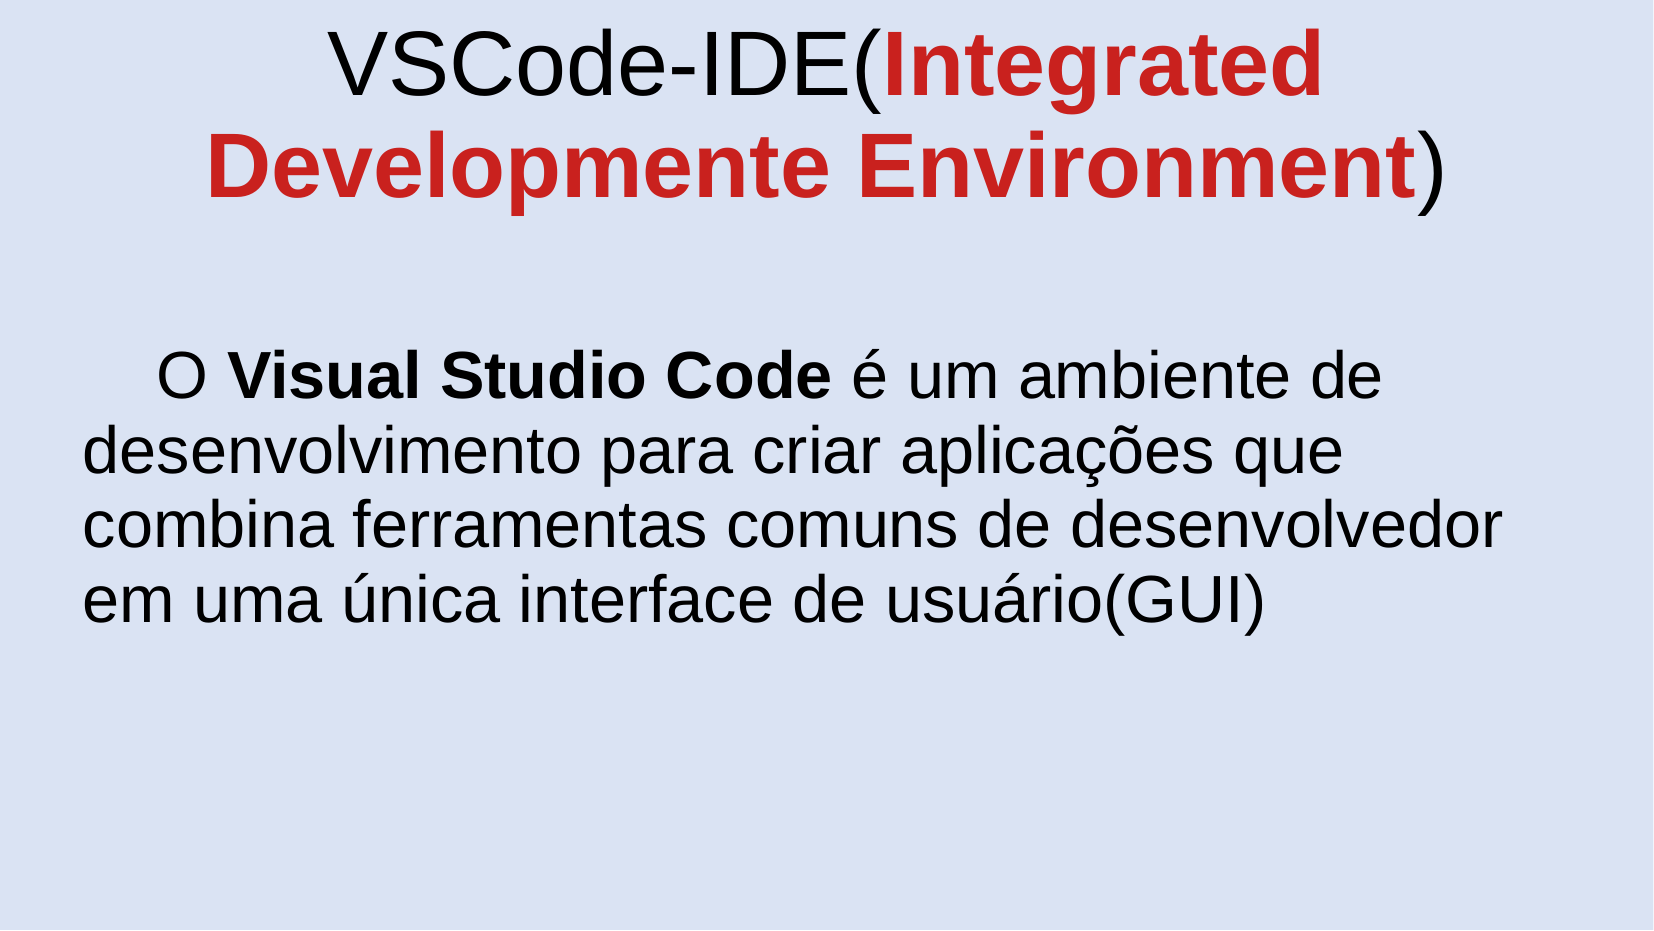

# VSCode-IDE(Integrated Developmente Environment)
	O Visual Studio Code é um ambiente de desenvolvimento para criar aplicações que combina ferramentas comuns de desenvolvedor em uma única interface de usuário(GUI)